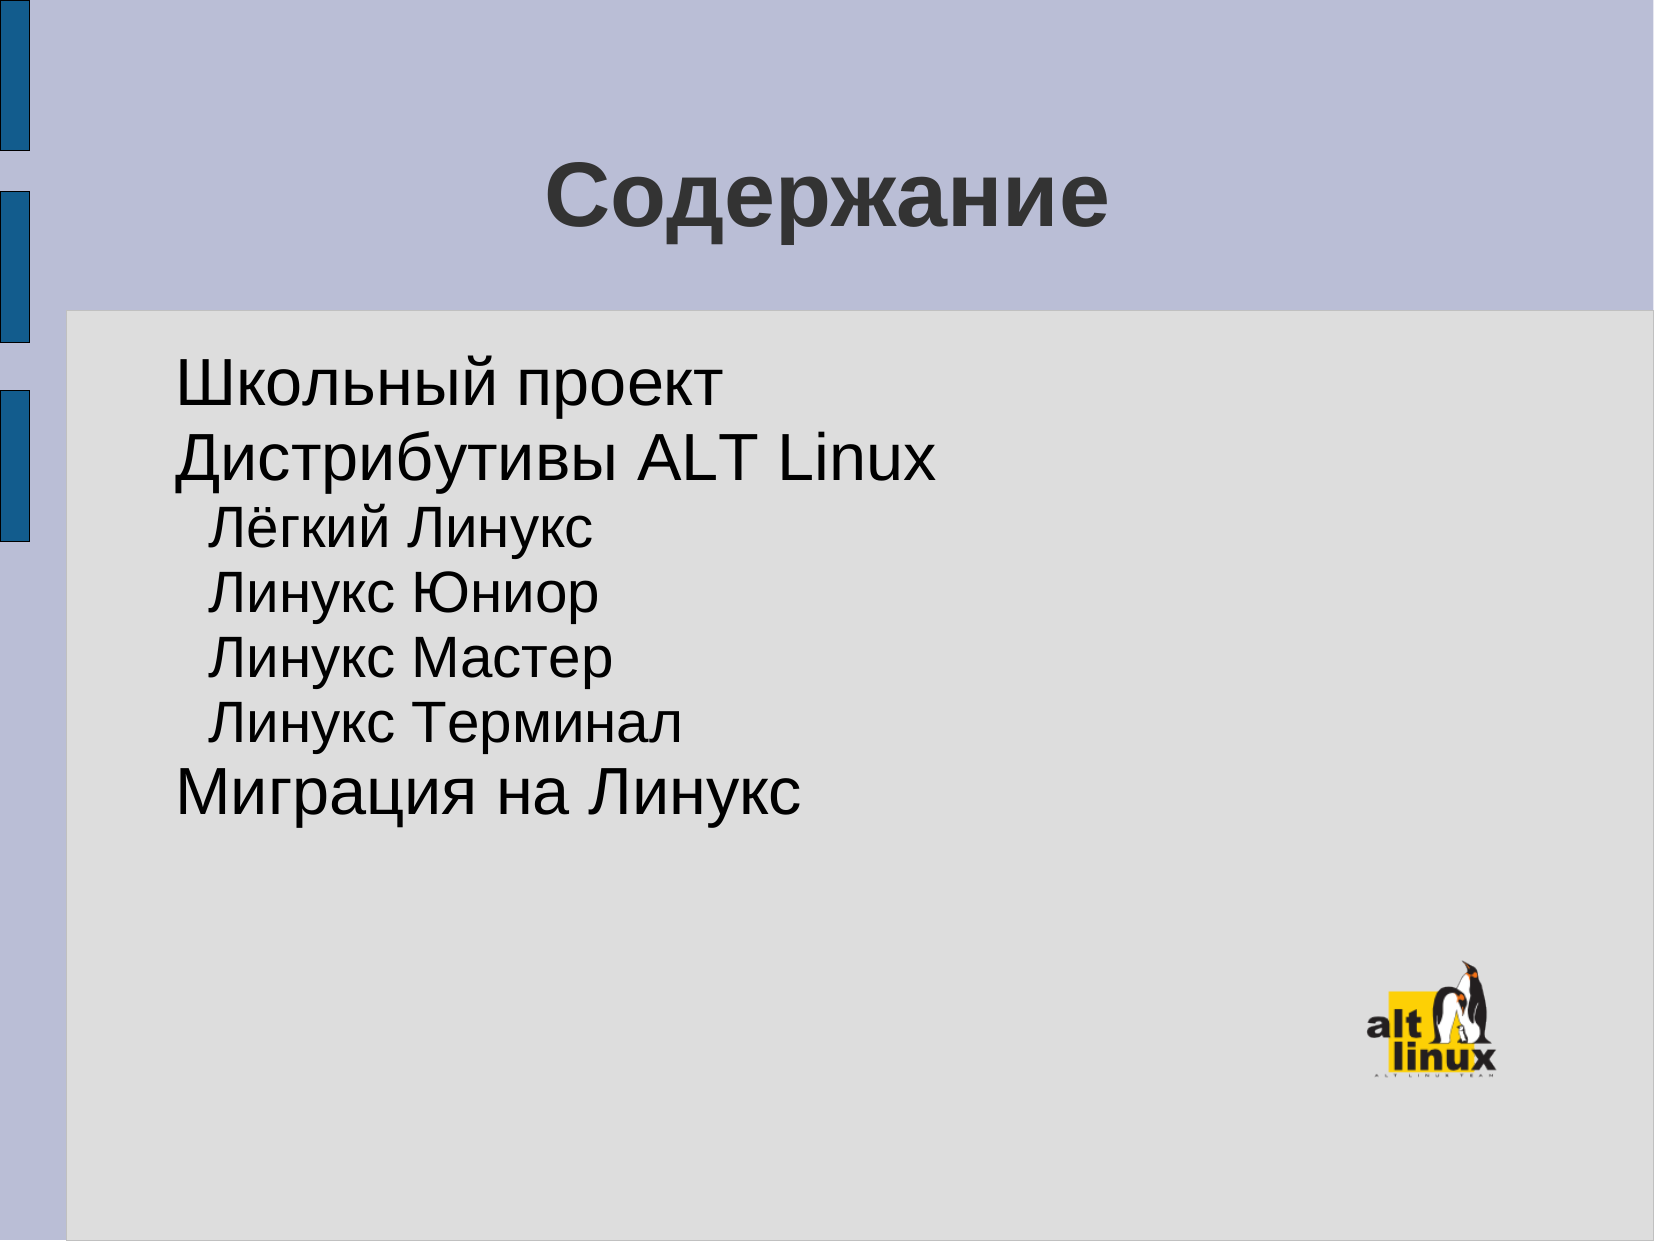

Содержание
# Школьный проект
 Дистрибутивы ALT Linux
 Лёгкий Линукс
 Линукс Юниор
 Линукс Мастер
 Линукс Терминал
 Миграция на Линукс